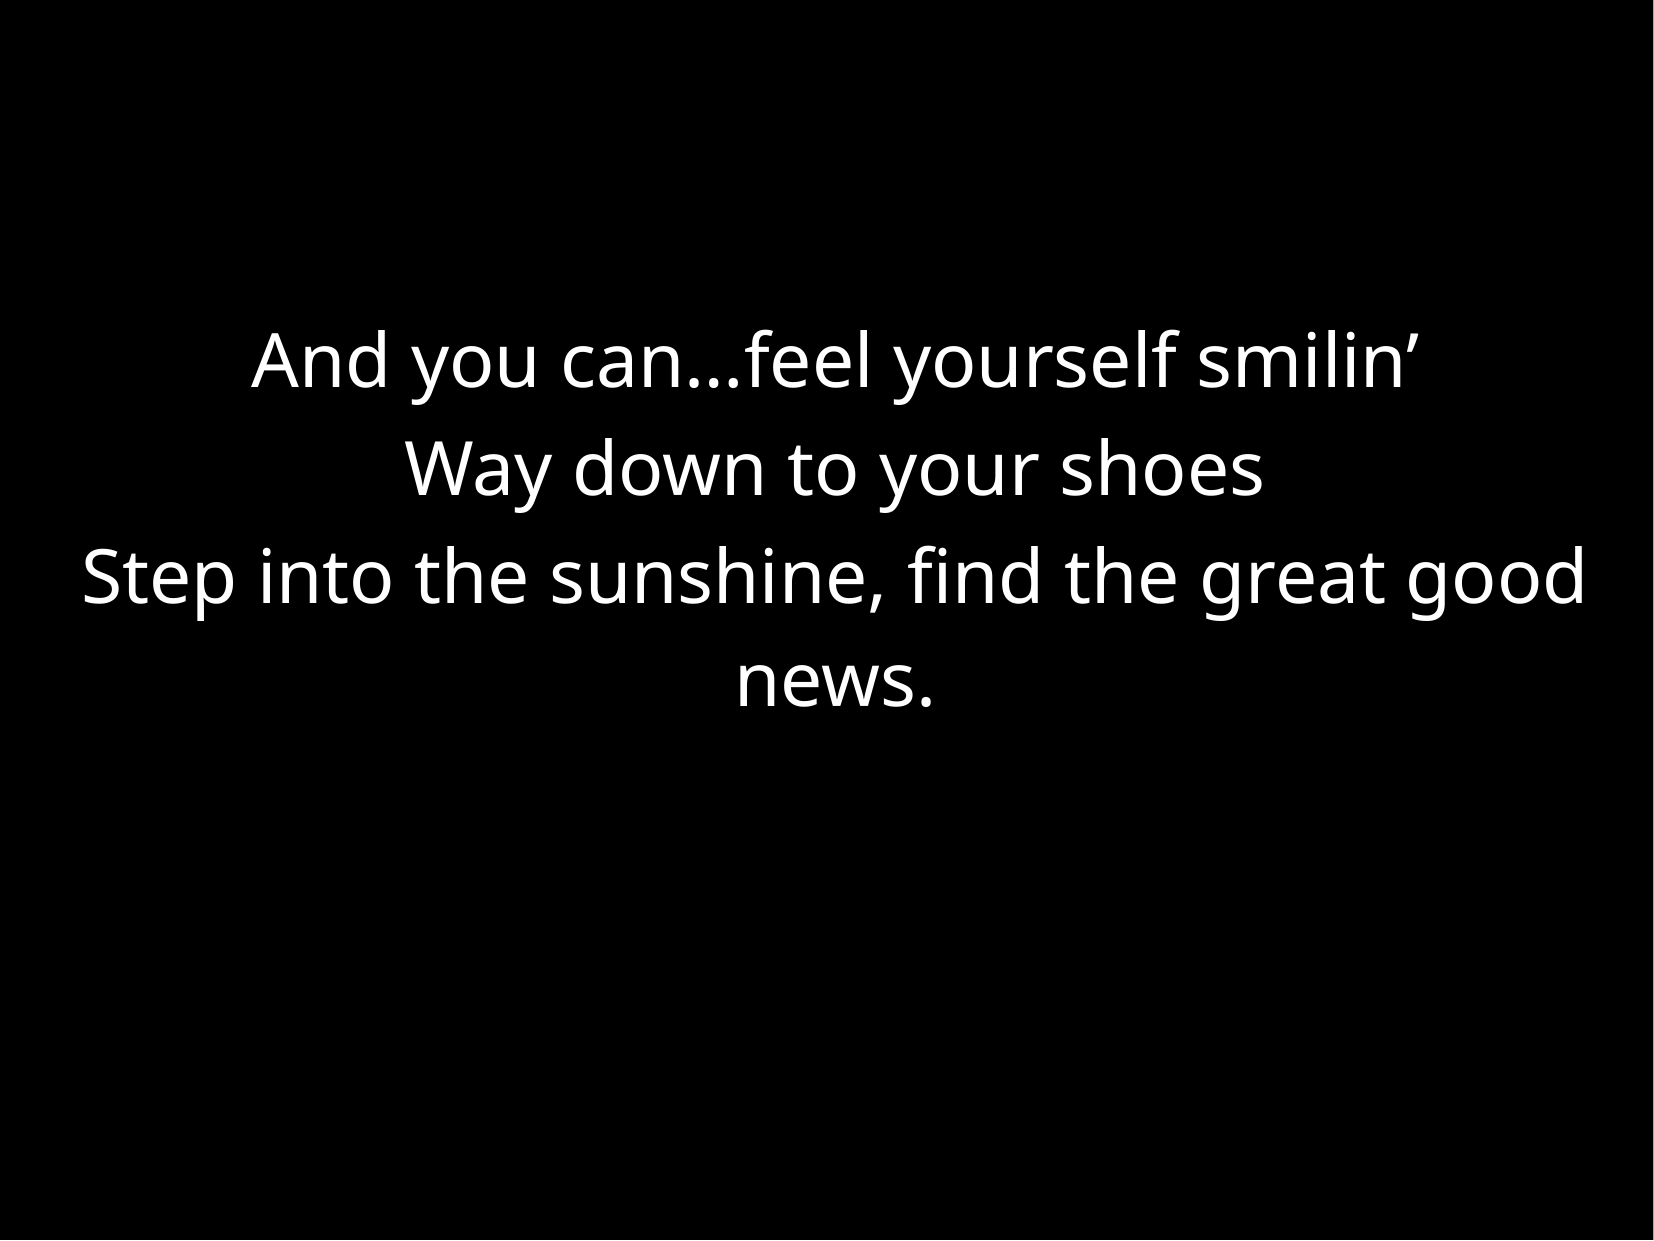

#
And you can…feel yourself smilin’
Way down to your shoes
Step into the sunshine, find the great good news.